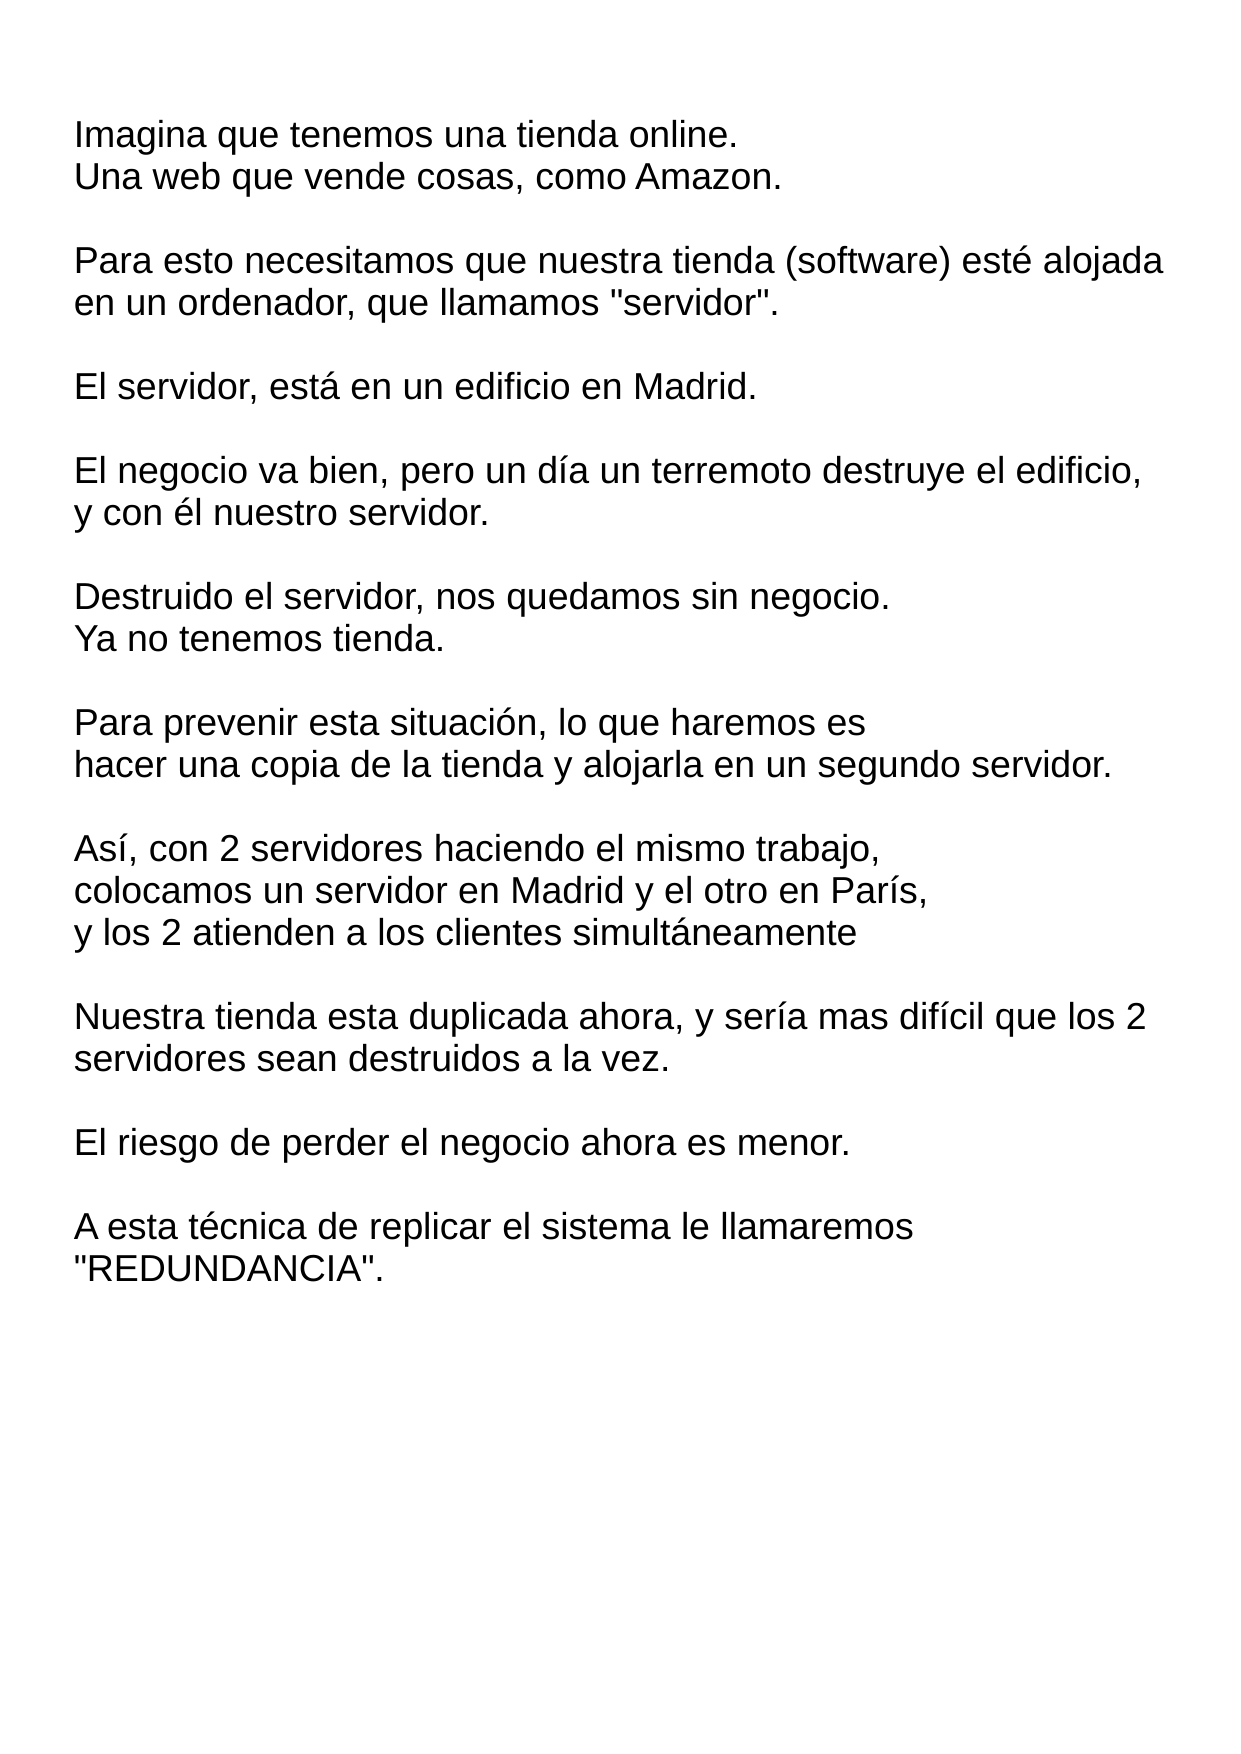

Imagina que tenemos una tienda online.
Una web que vende cosas, como Amazon.
Para esto necesitamos que nuestra tienda (software) esté alojada en un ordenador, que llamamos "servidor".
El servidor, está en un edificio en Madrid.
El negocio va bien, pero un día un terremoto destruye el edificio, y con él nuestro servidor.
Destruido el servidor, nos quedamos sin negocio.
Ya no tenemos tienda.
Para prevenir esta situación, lo que haremos es
hacer una copia de la tienda y alojarla en un segundo servidor.
Así, con 2 servidores haciendo el mismo trabajo,
colocamos un servidor en Madrid y el otro en París,
y los 2 atienden a los clientes simultáneamente
Nuestra tienda esta duplicada ahora, y sería mas difícil que los 2 servidores sean destruidos a la vez.
El riesgo de perder el negocio ahora es menor.
A esta técnica de replicar el sistema le llamaremos "REDUNDANCIA".